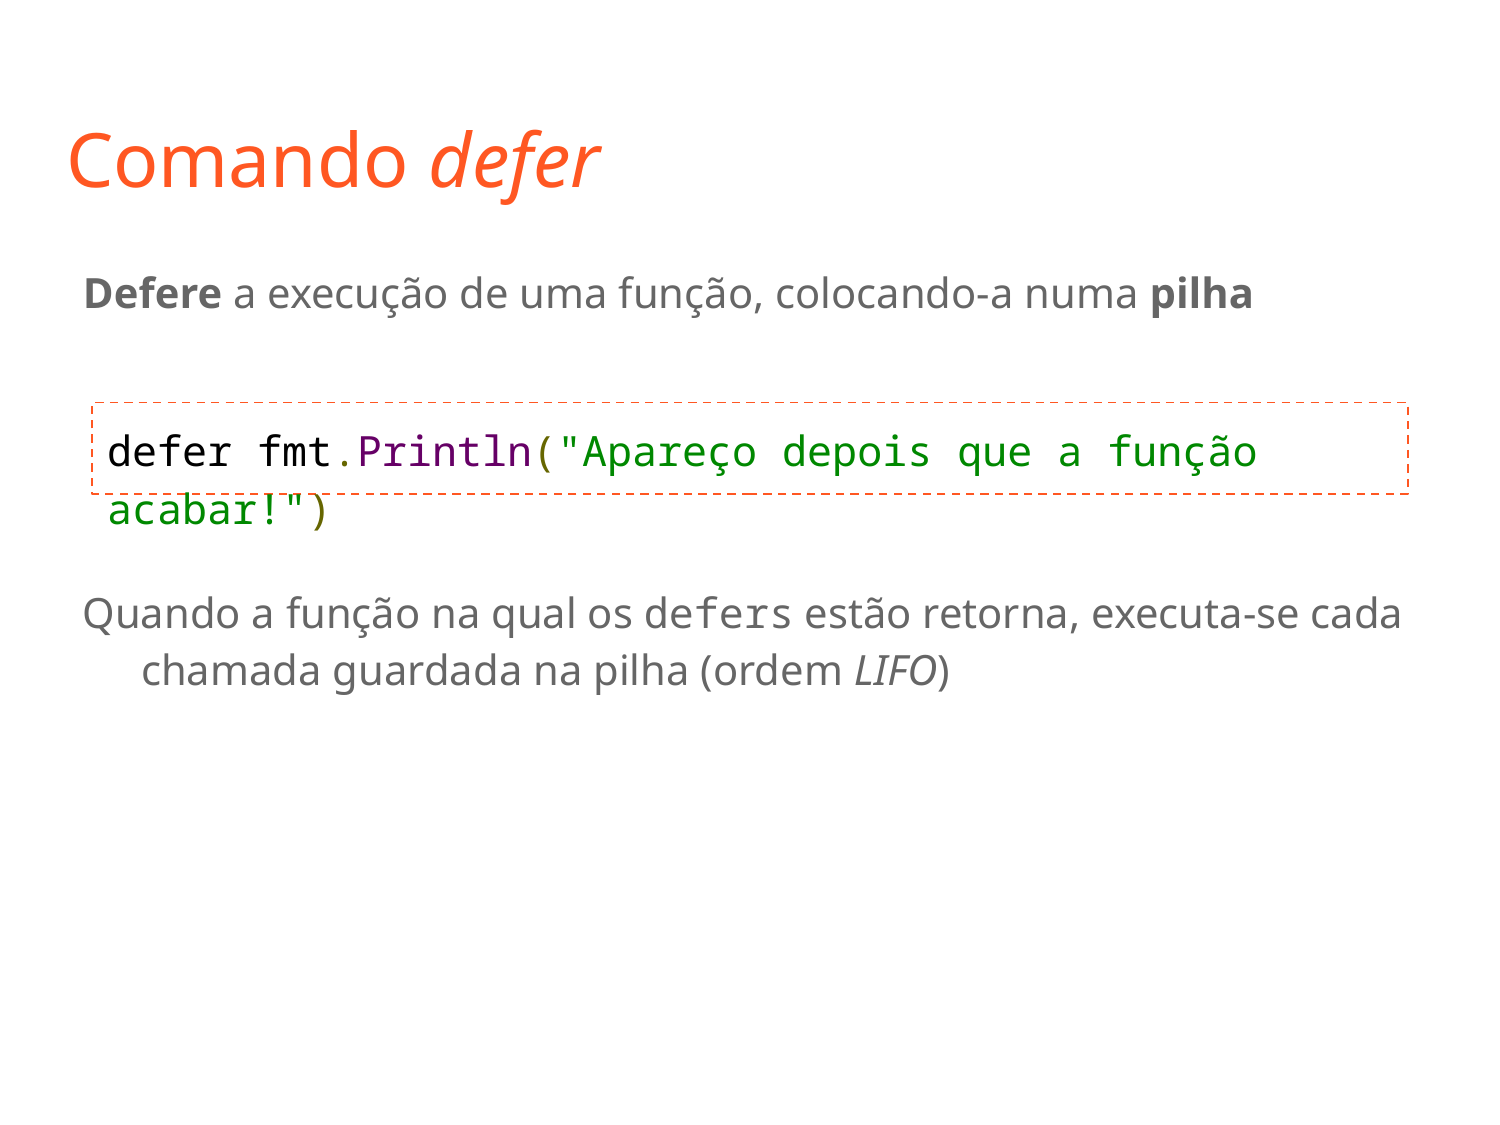

# Comando defer
Defere a execução de uma função, colocando-a numa pilha
defer fmt.Println("Apareço depois que a função acabar!")
Quando a função na qual os defers estão retorna, executa-se cada chamada guardada na pilha (ordem LIFO)